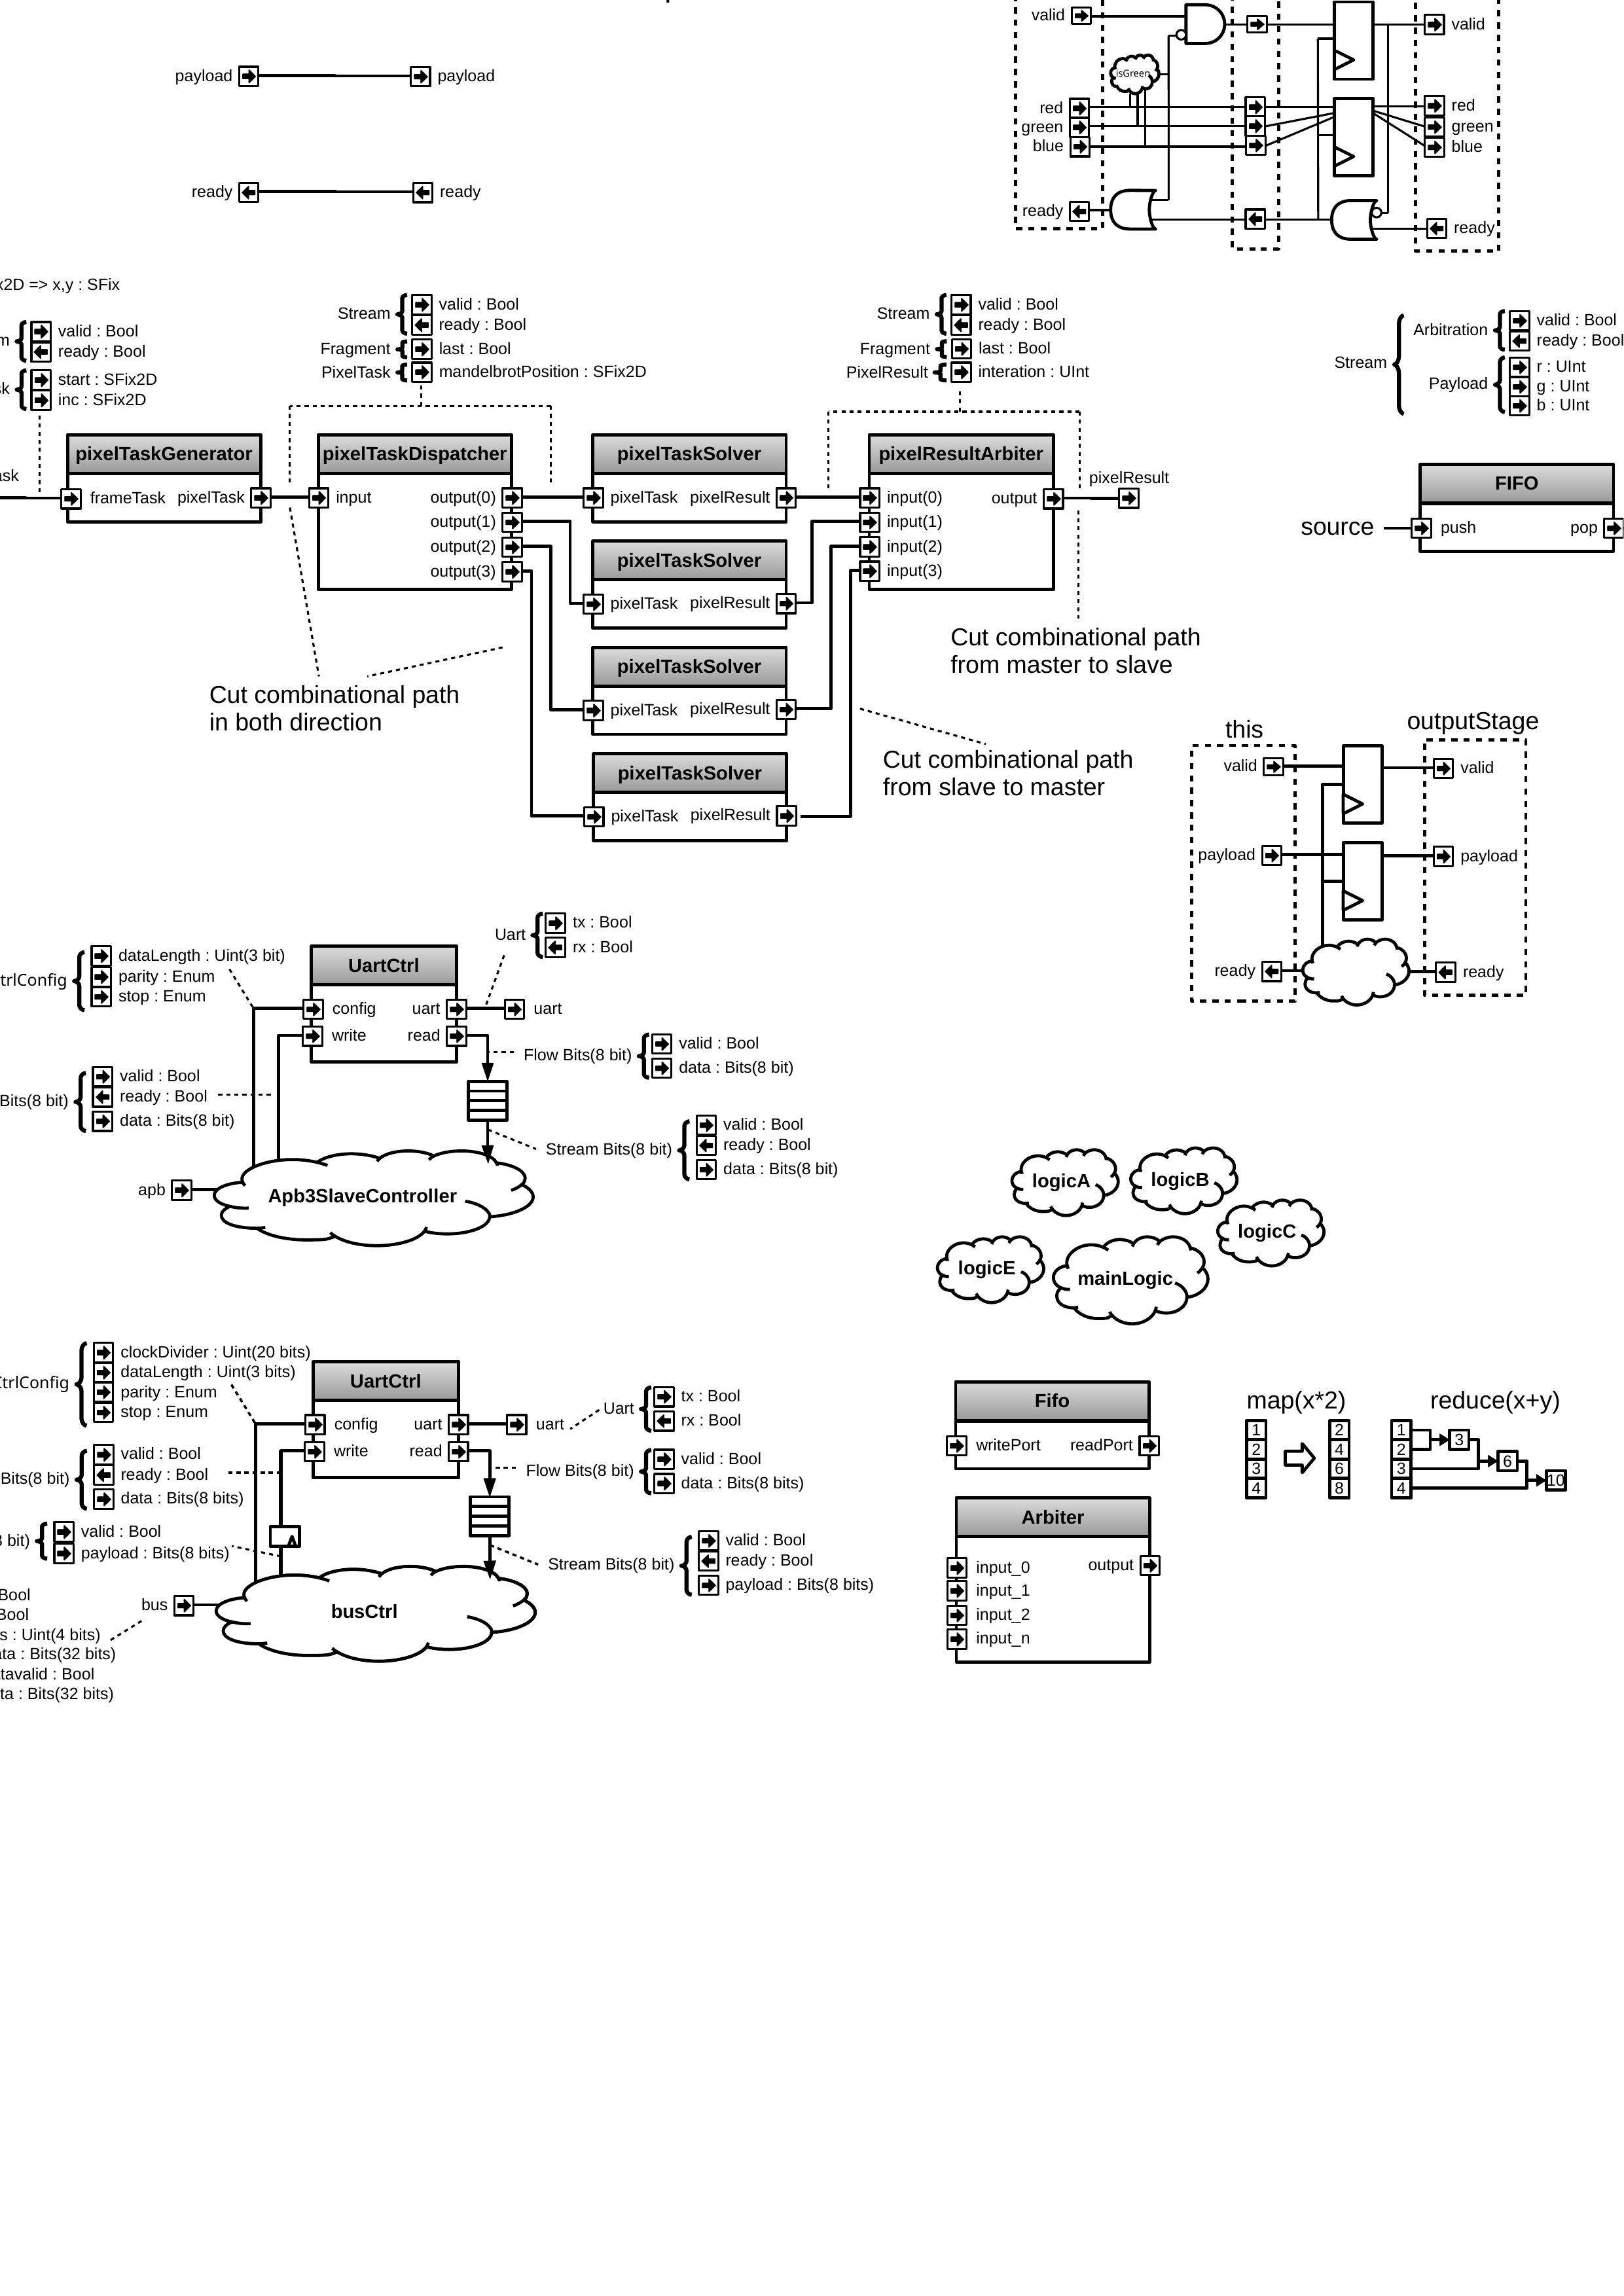

UartCtrl
UartCtrl
BusSlaveFactoryRead
config
uart
clockDivider
BusSlaveFactory
write
read
BusSlaveFactoryWrite
Usage
BusSlaveFactoryElement
BusSlaveFactoryOnRead
BusSlaveFactoryDelayed
UartCtrlRx
BusSlaveFactoryRead
Apb3SlaveFactory
read
BusSlaveFactoryNonStopWrite
config
configFrame
read
samplingTick
write
Uart
AvalonMMSlaveFactory
rxd
AxiLite4SlaveFactory
Sink <-< ...
source.throwWhen(source.payload.isBlack)
UartCtrlTx
txd
Slave
configFrame
Master
samplingTick
source
sink
valid
valid
output
write
valid
valid
isGreen
payload
payload
red
red
green
green
blue
blue
ready
ready
ready
ready
SFix2D => x,y : SFix
valid : Bool
valid : Bool
Stream
Stream
valid : Bool
ready : Bool
ready : Bool
Arbitration
Stream
valid : Bool
Stream
ready : Bool
Fragment
Fragment
last : Bool
last : Bool
ready : Bool
PixelResult
r : UInt
PixelTask
Payload
mandelbrotPosition : SFix2D
interation : UInt
start : SFix2D
FrameTask
g : UInt
Data
inc : SFix2D
b : UInt
pixelTaskGenerator
pixelTaskDispatcher
pixelTaskSolver
pixelResultArbiter
frameTask
pixelResult
FIFO
pixelResult
pixelTask
input
output(0)
pixelTask
input(0)
frameTask
output
BaseType
Bundle
Vec
output(1)
input(1)
source
sink
push
pop
input(2)
output(2)
pixelTaskSolver
input(3)
output(3)
pixelResult
pixelTask
Bool
BitVector
Cut combinational path
from master to slave
pixelTaskSolver
Cut combinational path
in both direction
pixelResult
pixelTask
outputStage
this
Bits
UInt
SInt
Cut combinational path
from slave to master
valid
pixelTaskSolver
valid
pixelResult
pixelTask
Data
payload
payload
tx : Bool
Uart
rx : Bool
dataLength : Uint(3 bit)
UartCtrl
UartCtrlConfig
BaseType
Bundle
Vec
ready
ready
parity : Enum
stop : Enum
config
uart
uart
write
read
valid : Bool
Flow Bits(8 bit)
data : Bits(8 bit)
valid : Bool
Enum
Bool
BitVector
Stream Bits(8 bit)
ready : Bool
data : Bits(8 bit)
valid : Bool
Stream Bits(8 bit)
ready : Bool
logicB
logicA
Apb3SlaveController
data : Bits(8 bit)
apb
Bits
Bits
UInt
SInt
logicC
logicE
mainLogic
UartCtrl
clockDivider : Uint(20 bits)
UartCtrlConfig
dataLength : Uint(3 bits)
uart
config
uart
UartCtrl
UartCtrl
parity : Enum
Fifo
map(x*2)
reduce(x+y)
tx : Bool
write
read
Uart
stop : Enum
rx : Bool
config
uart
uart
config
uart
1
2
1
3
writePort
readPort
write
read
write
read
valid : Bool
2
4
2
valid : Bool
Flow Bits(8 bit)
Stream Bits(8 bit)
6
3
6
3
ready : Bool
data : Bits(8 bits)
10
4
8
4
data : Bits(8 bits)
Arbiter
busCtrl
valid : Bool
Flow Bits(8 bit)
valid : Bool
Stream Bits(8 bit)
Avalon
payload : Bits(8 bits)
ready : Bool
output
input_0
busCtrl
busCtrl
payload : Bits(8 bits)
input_1
write : Bool
bus
AvalonMMBus
input_2
read : Bool
address : Uint(4 bits)
input_n
writedata : Bits(32 bits)
readdatavalid : Bool
readdata : Bits(32 bits)